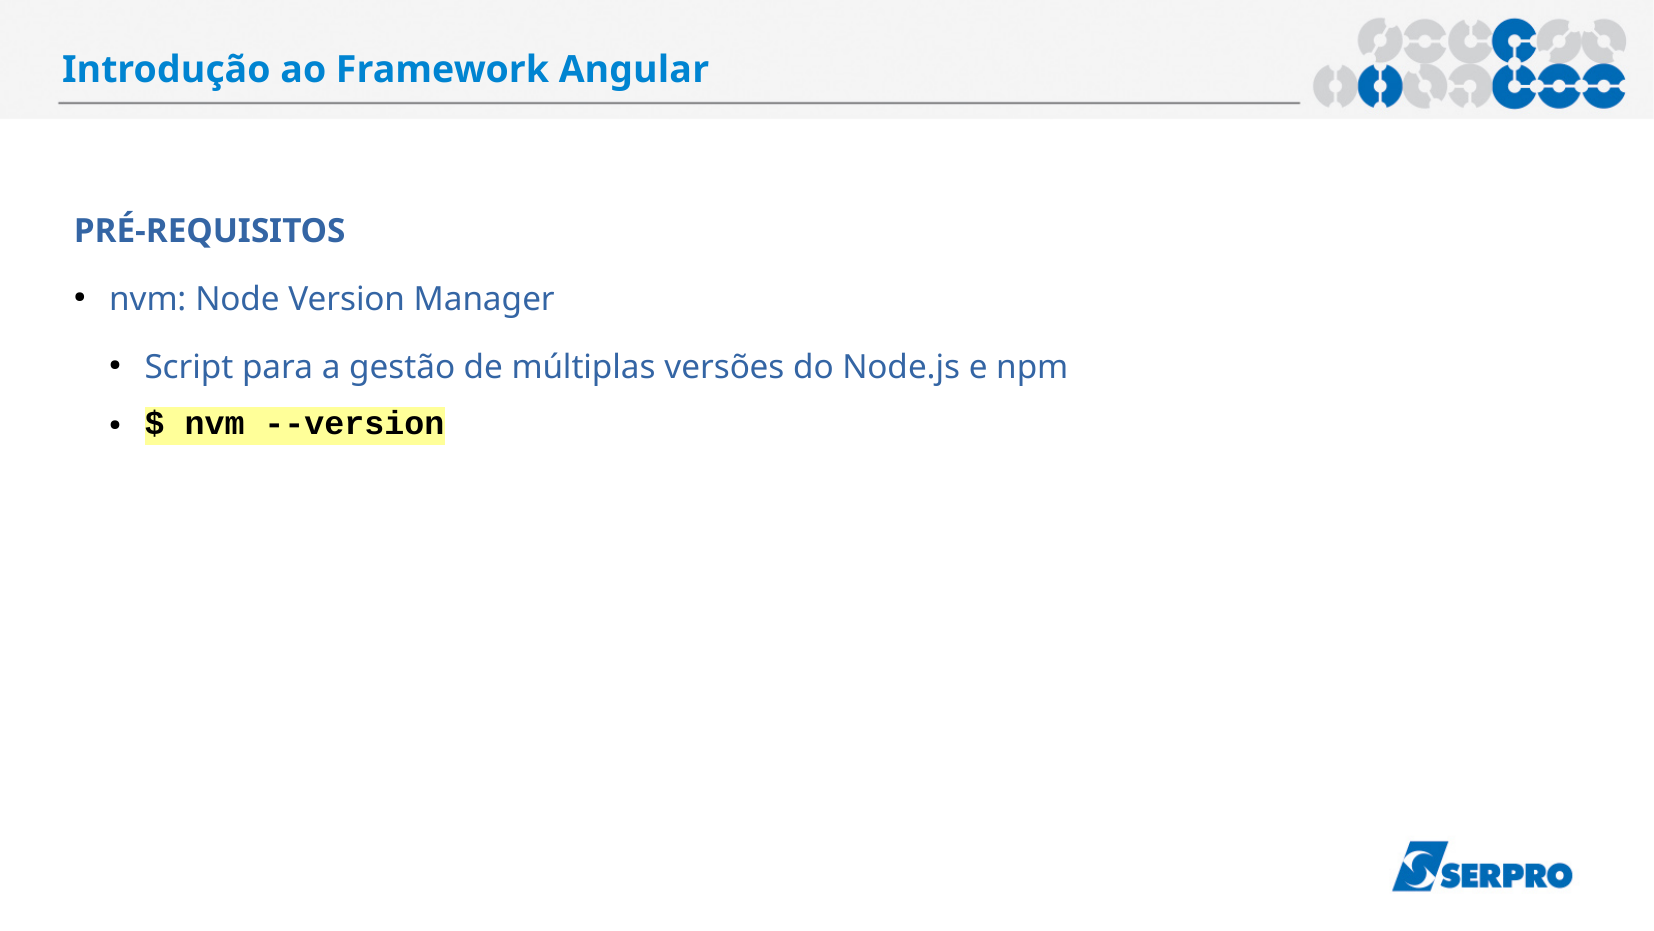

Introdução ao Framework Angular
PRÉ-REQUISITOS
nvm: Node Version Manager
Script para a gestão de múltiplas versões do Node.js e npm
$ nvm --version